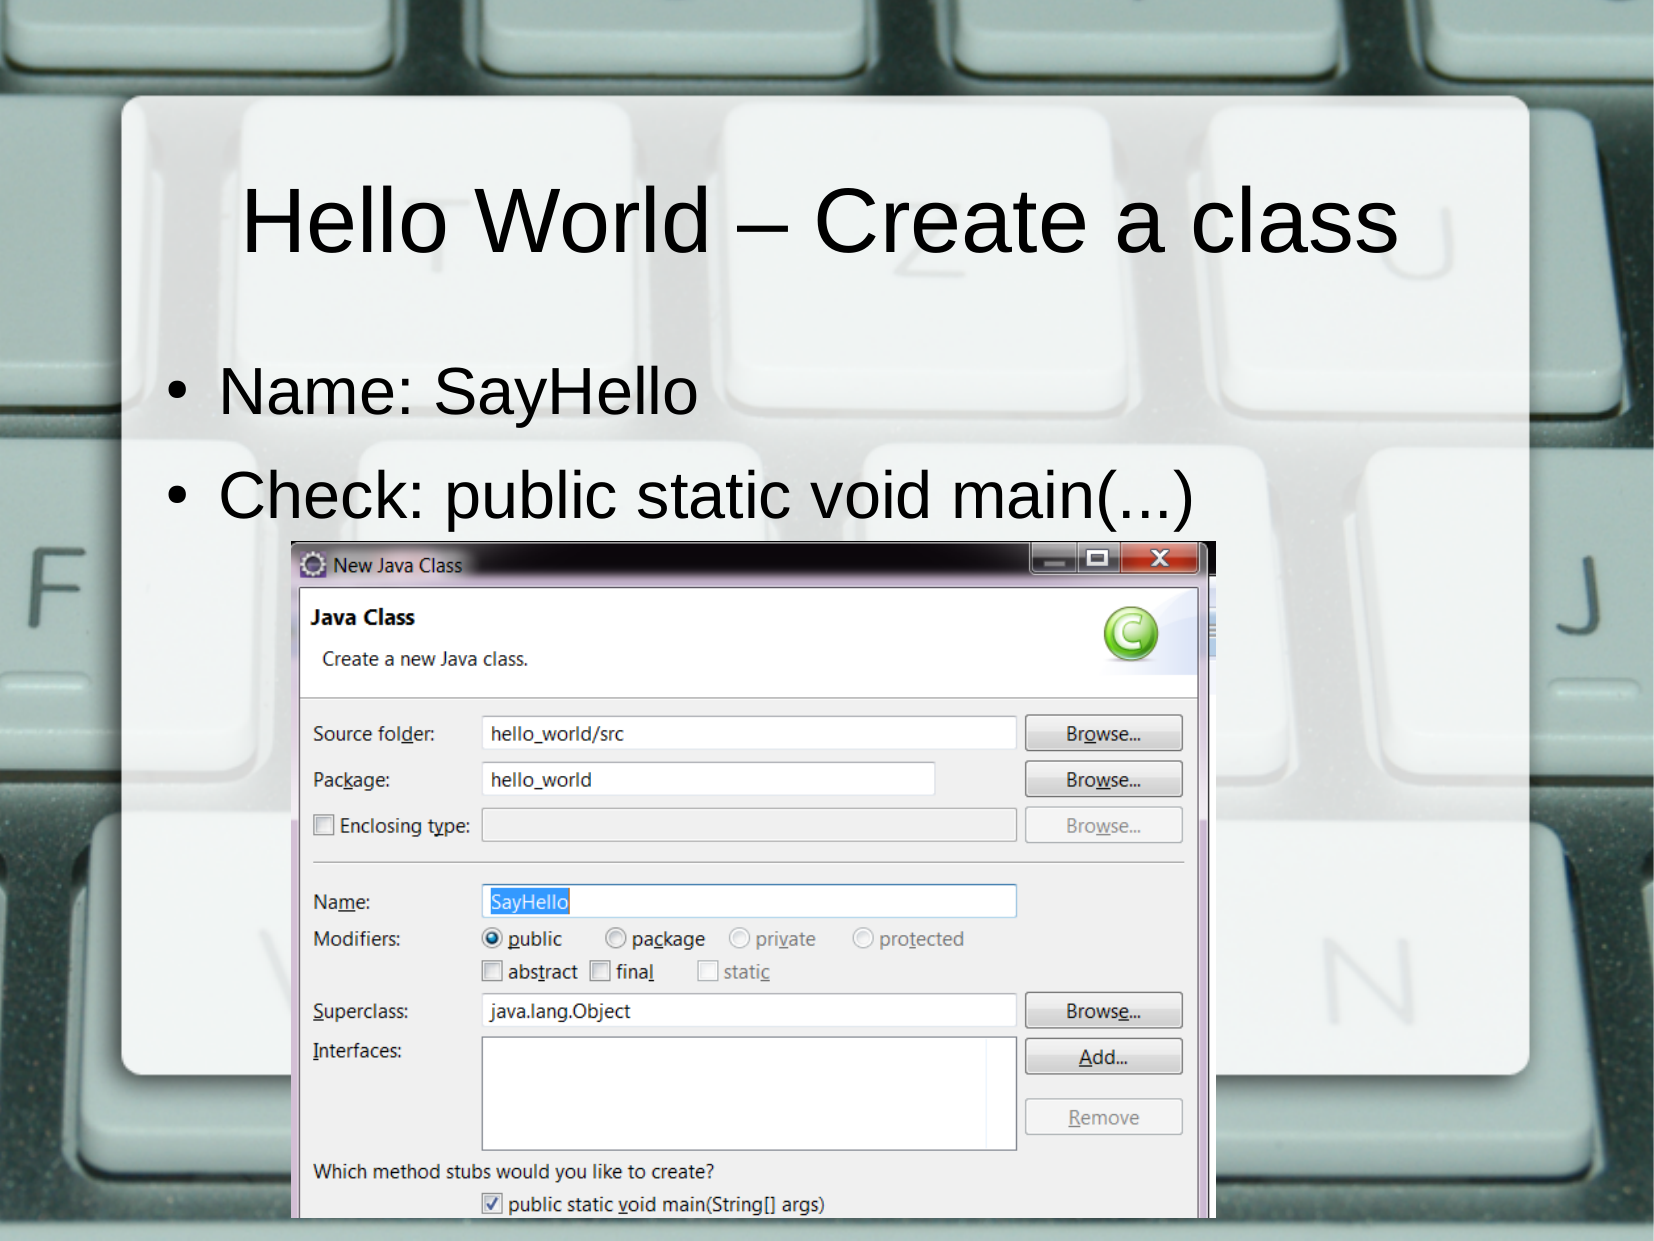

# Hello World – Create a class
Name: SayHello
Check: public static void main(...)